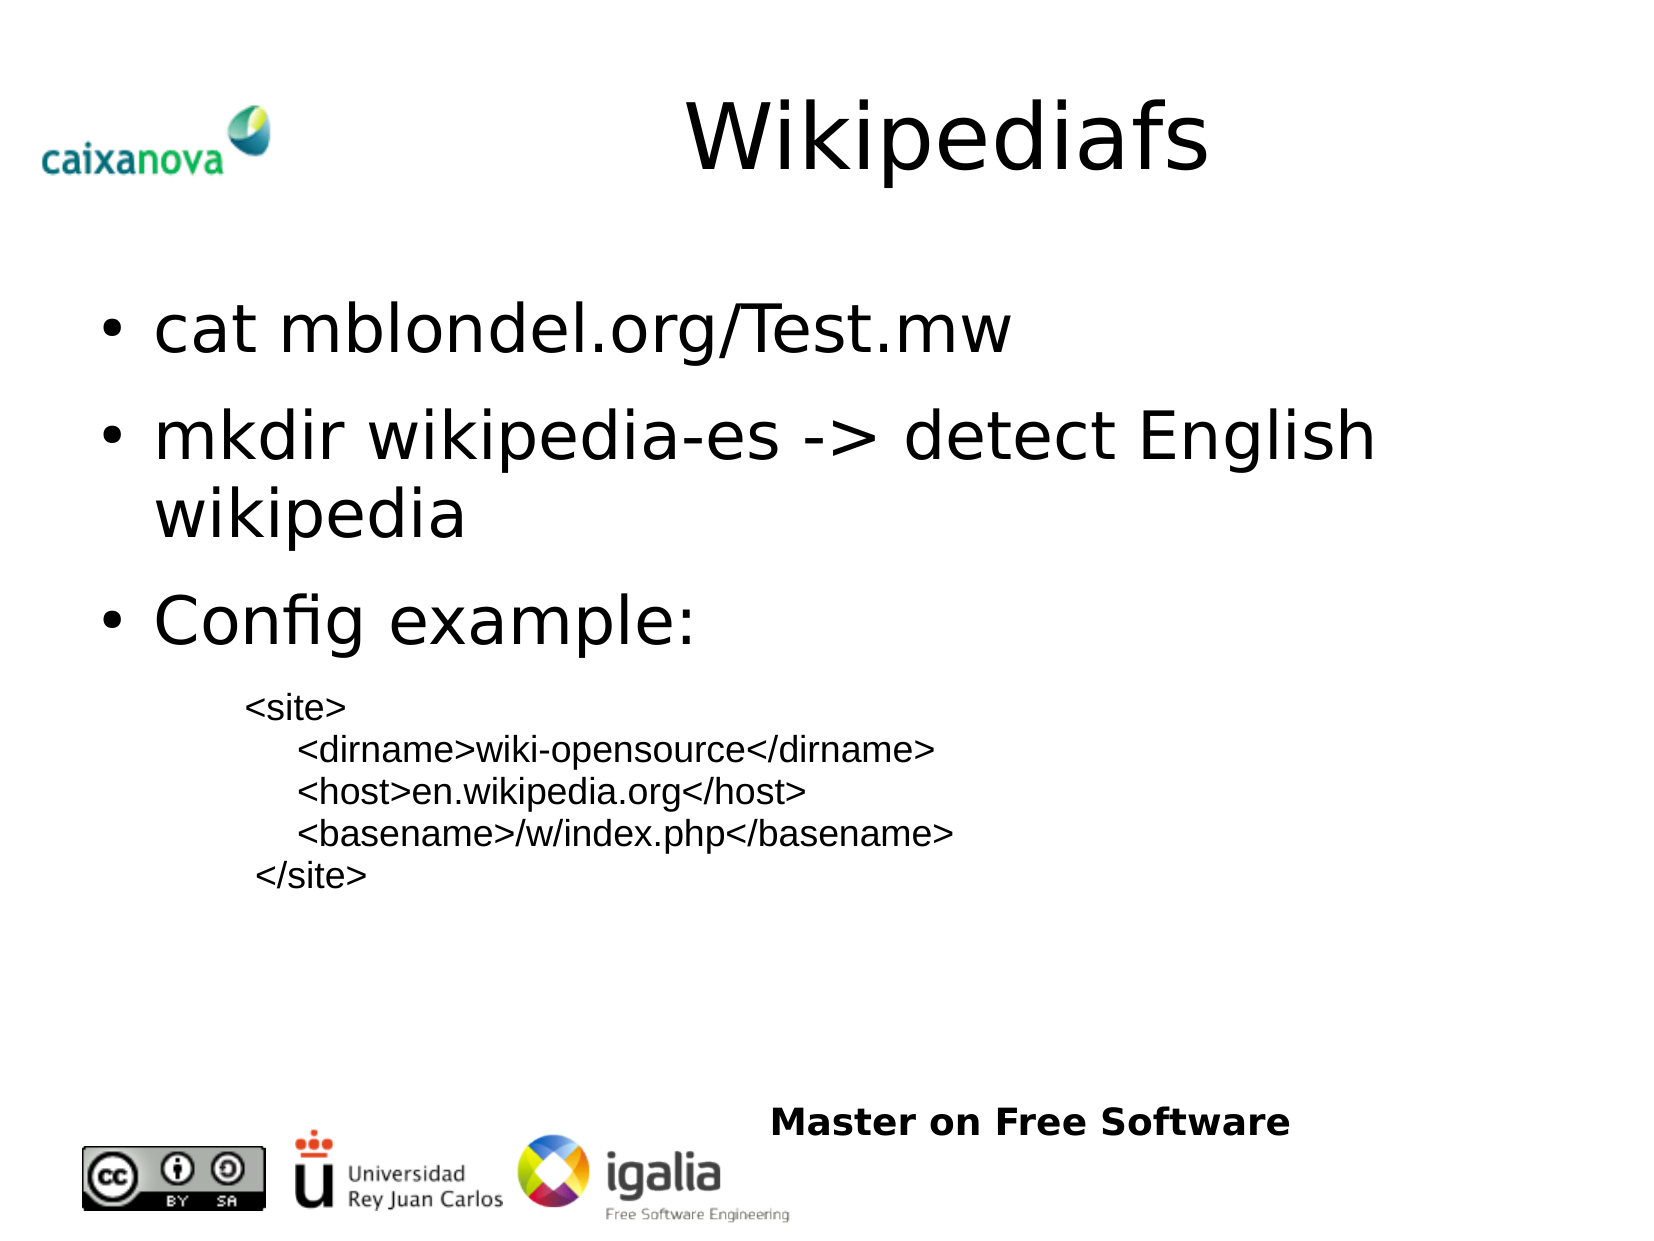

# Wikipediafs
cat mblondel.org/Test.mw
mkdir wikipedia-es -> detect English wikipedia
Config example:
 <site>
 <dirname>wiki-opensource</dirname>
 <host>en.wikipedia.org</host>
 <basename>/w/index.php</basename>
 </site>